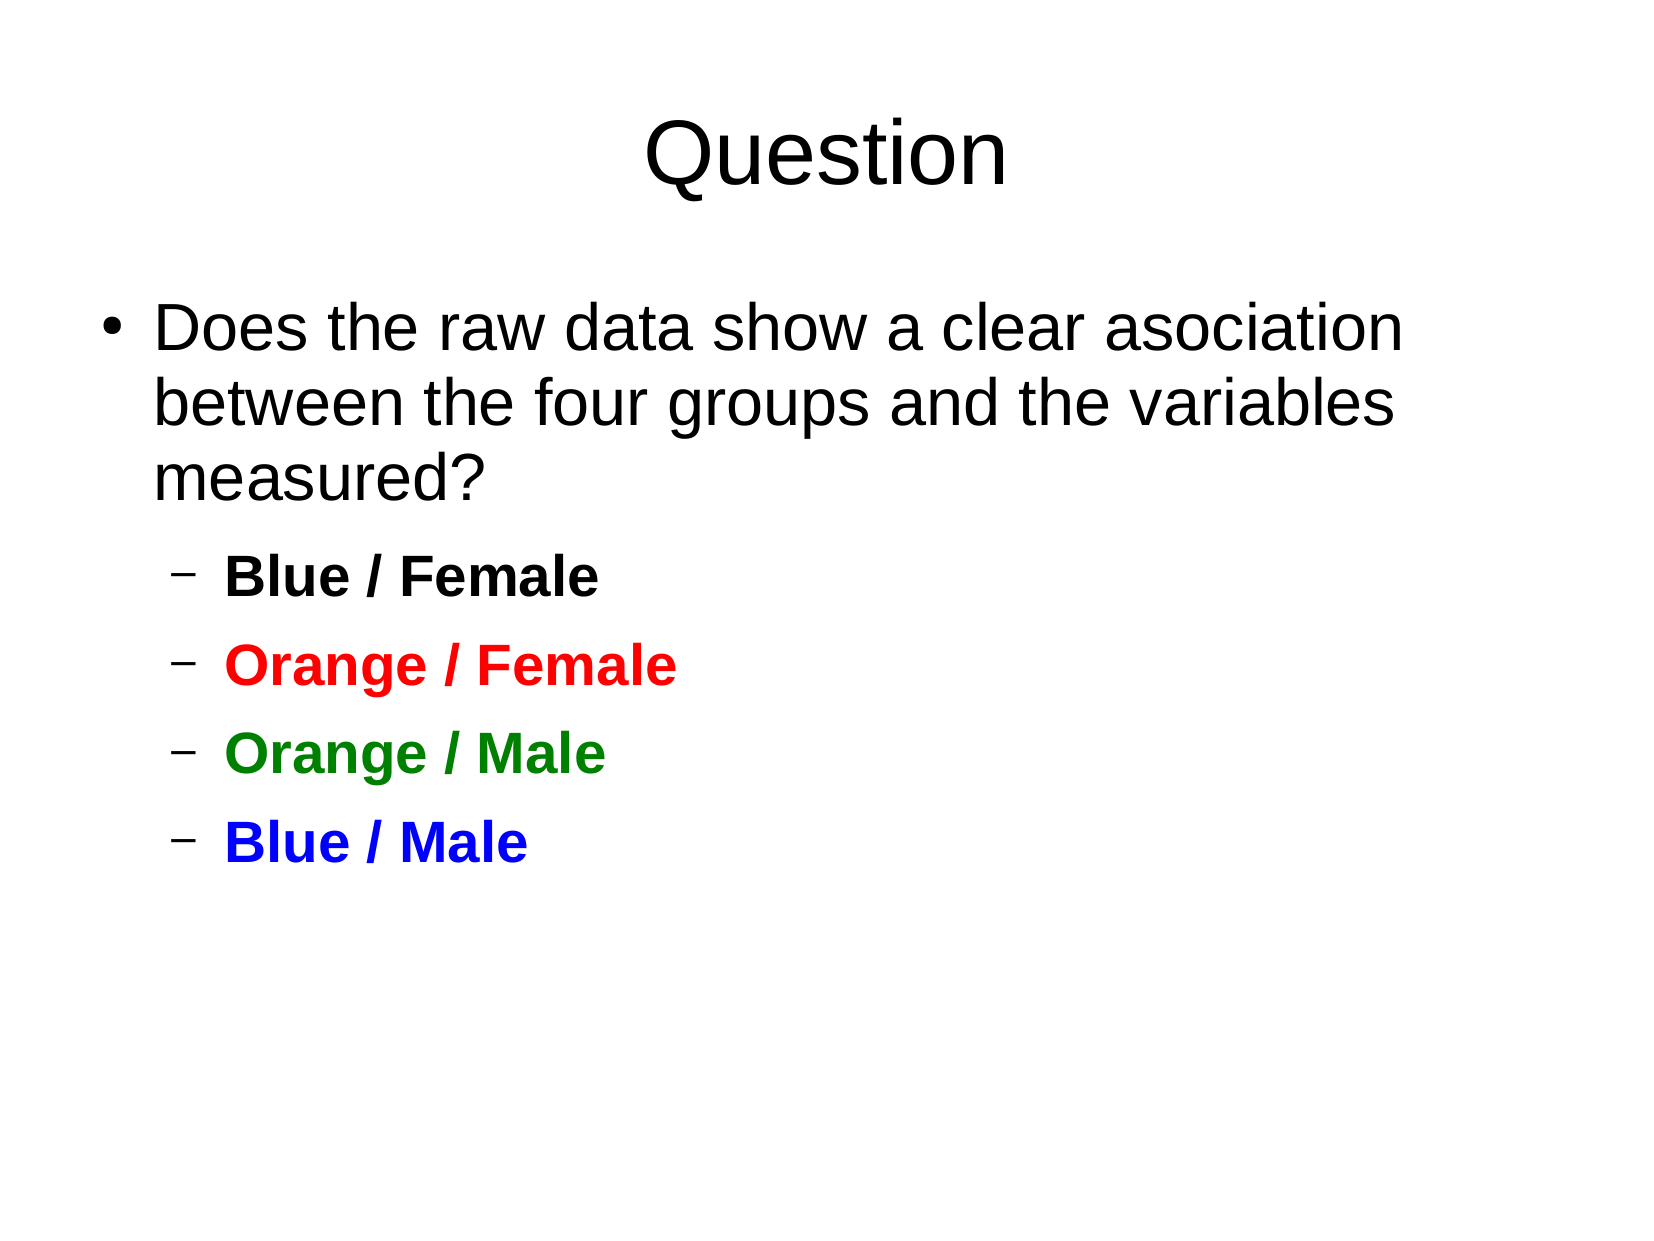

# Question
Does the raw data show a clear asociation between the four groups and the variables measured?
Blue / Female
Orange / Female
Orange / Male
Blue / Male